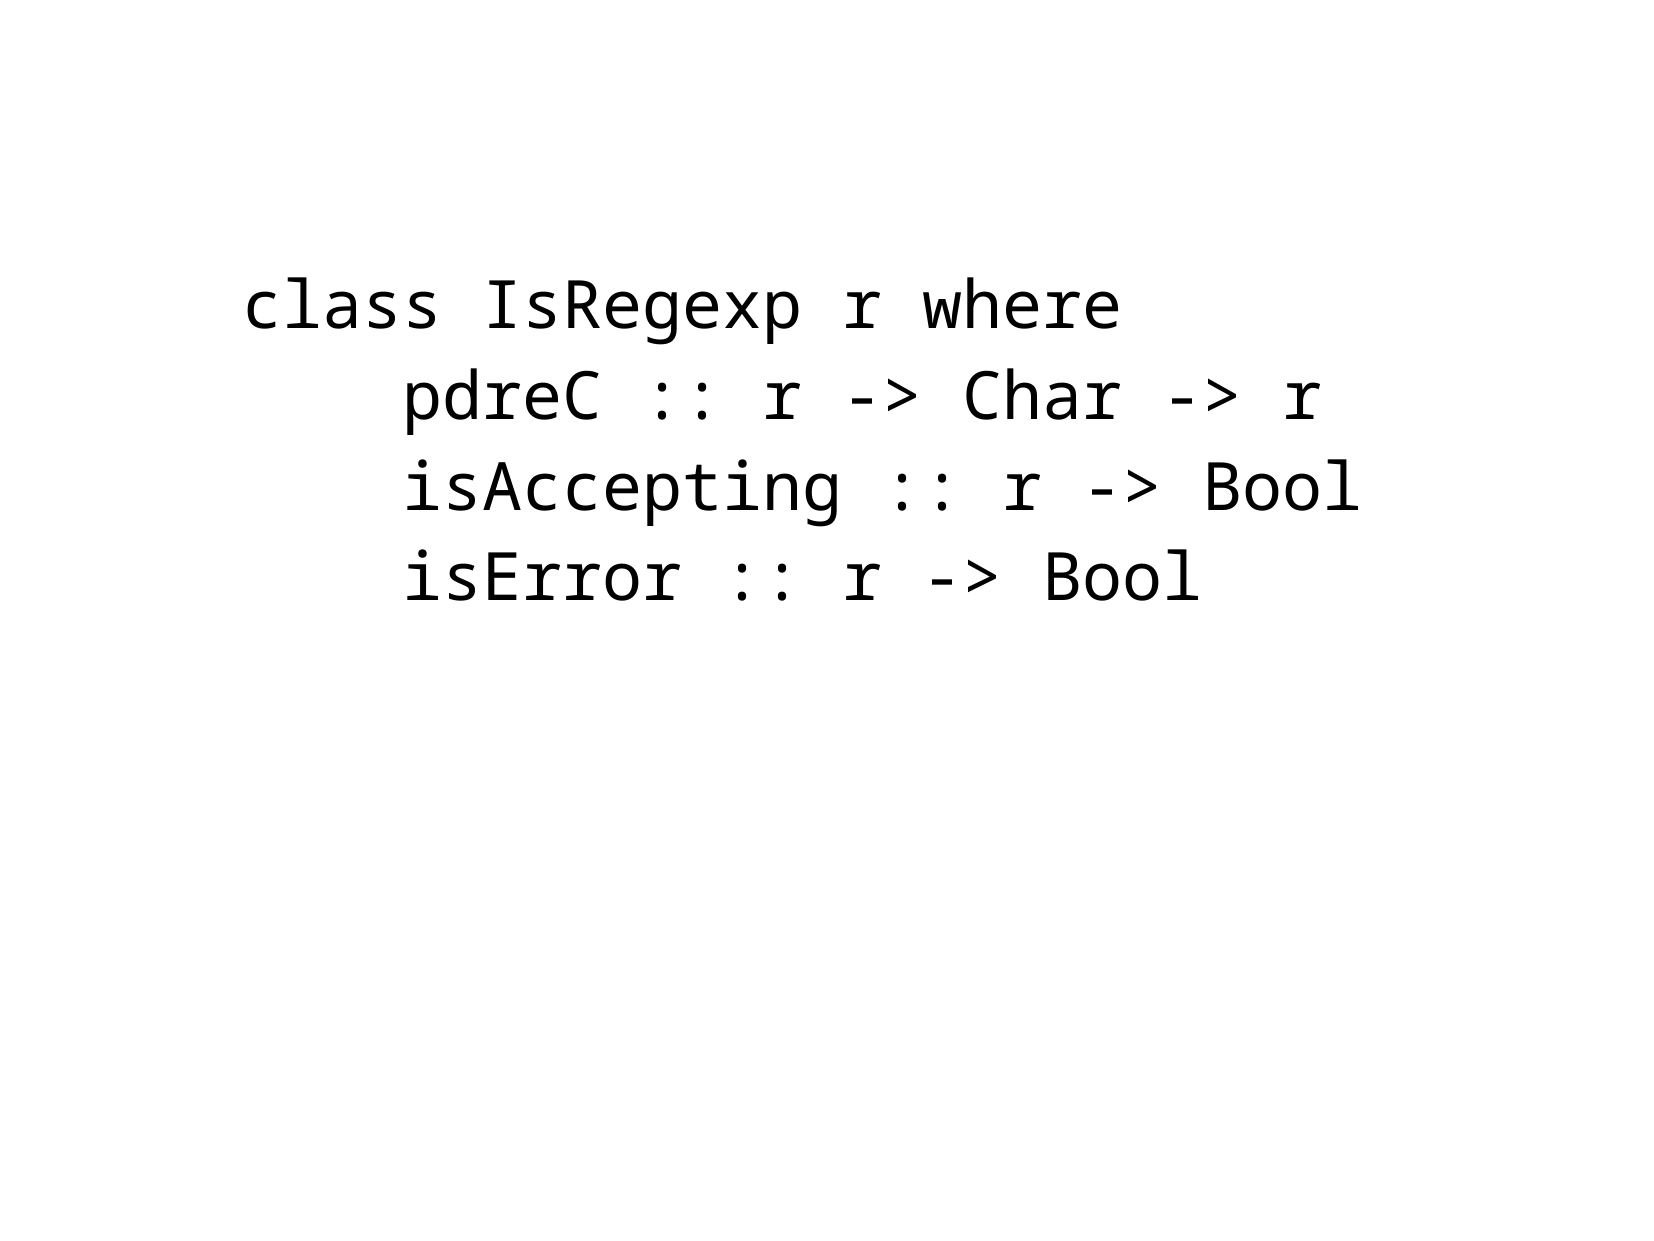

# class IsRegexp r where
 pdreC :: r -> Char -> r
 isAccepting :: r -> Bool
 isError :: r -> Bool